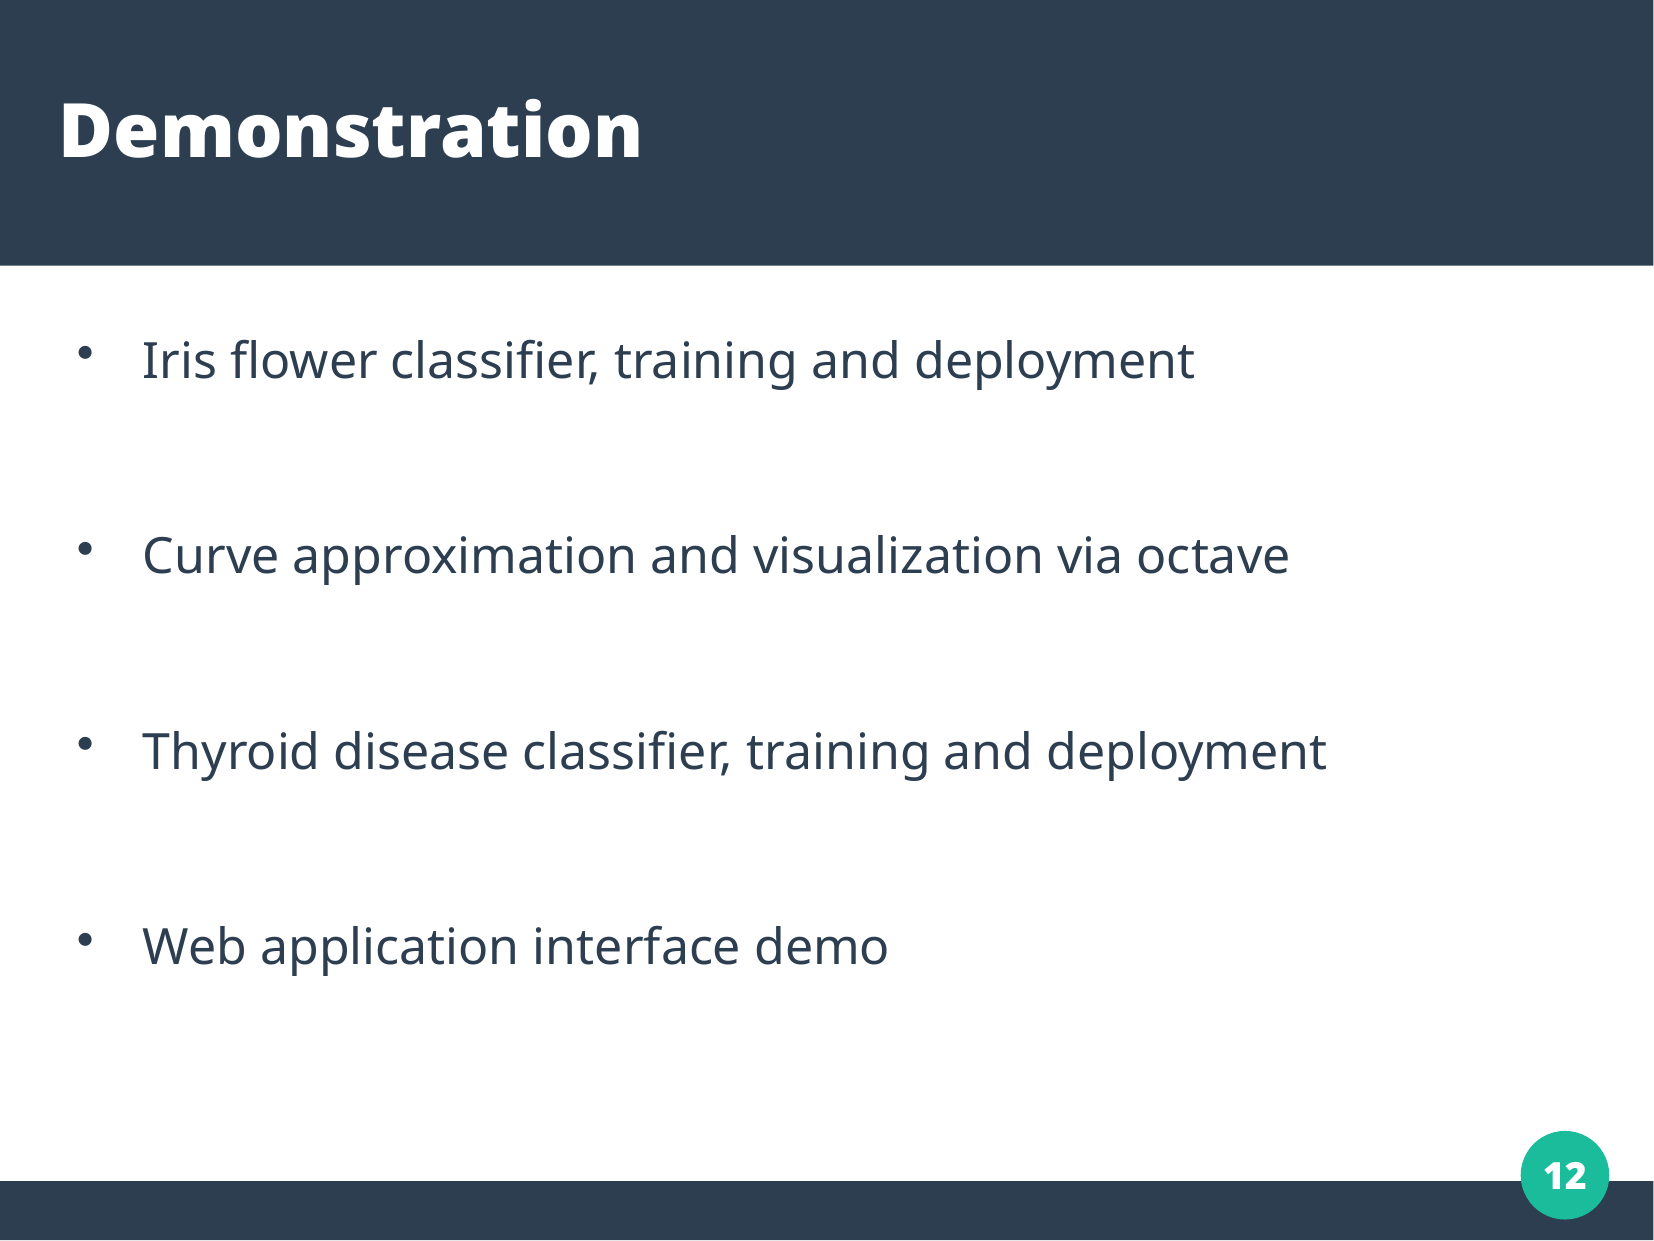

# Demonstration
 Iris flower classifier, training and deployment
 Curve approximation and visualization via octave
 Thyroid disease classifier, training and deployment
 Web application interface demo
12